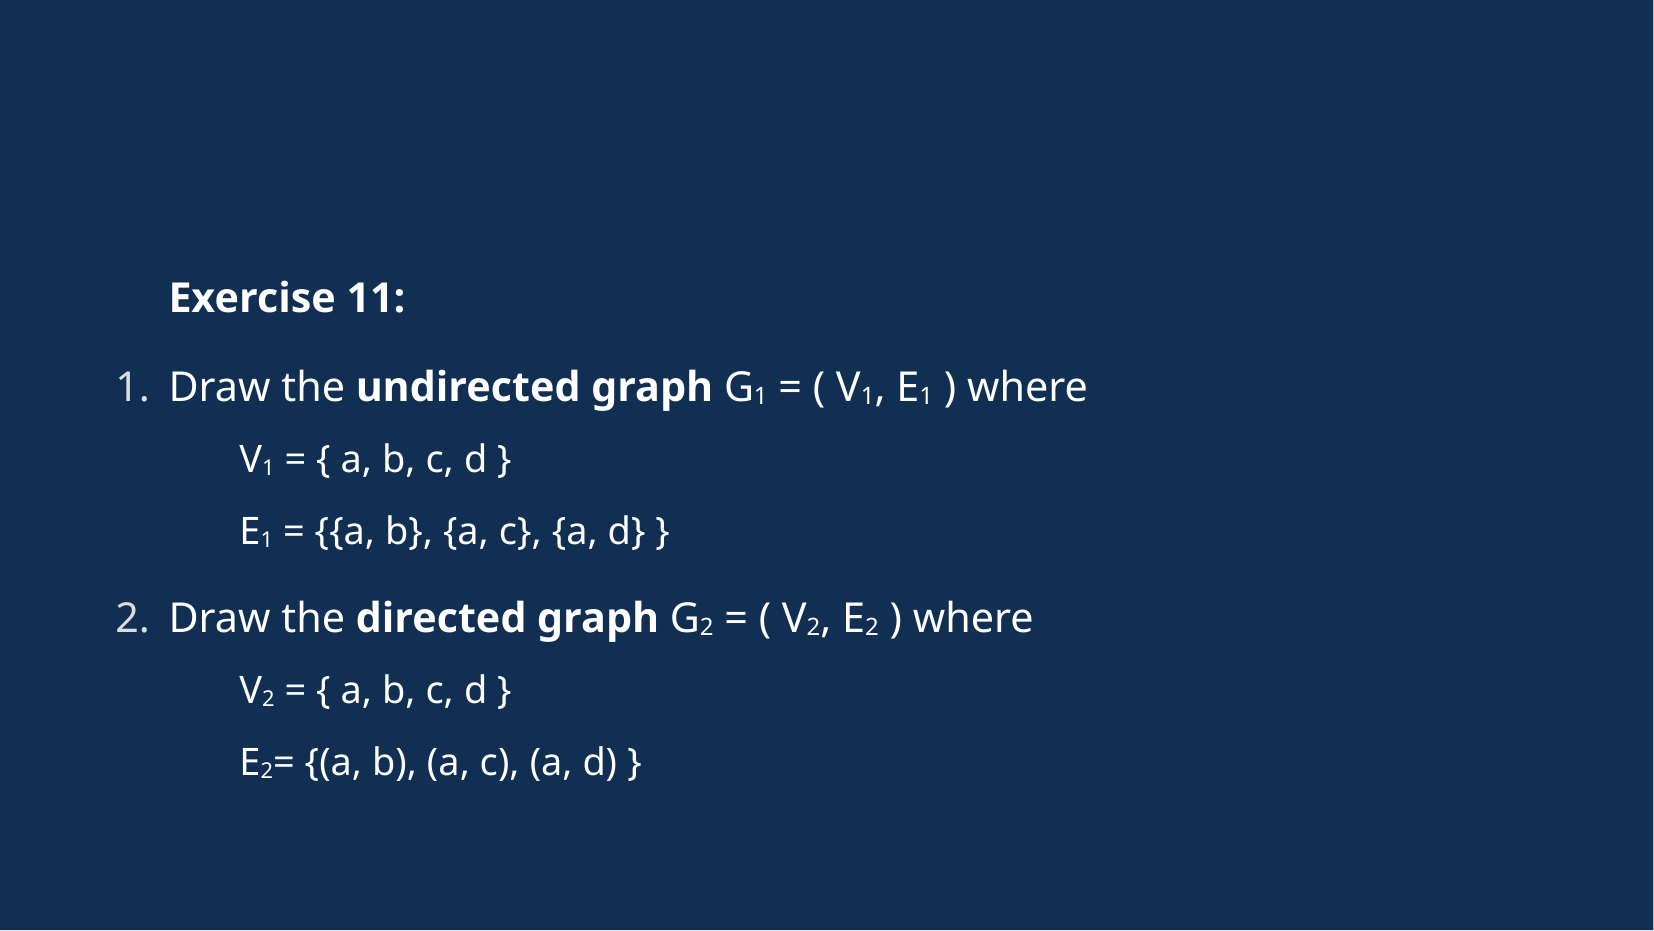

#
Exercise 11:
Draw the undirected graph G1 = ( V1, E1 ) where
V1 = { a, b, c, d }
E1 = {{a, b}, {a, c}, {a, d} }
Draw the directed graph G2 = ( V2, E2 ) where
V2 = { a, b, c, d }
E2= {(a, b), (a, c), (a, d) }